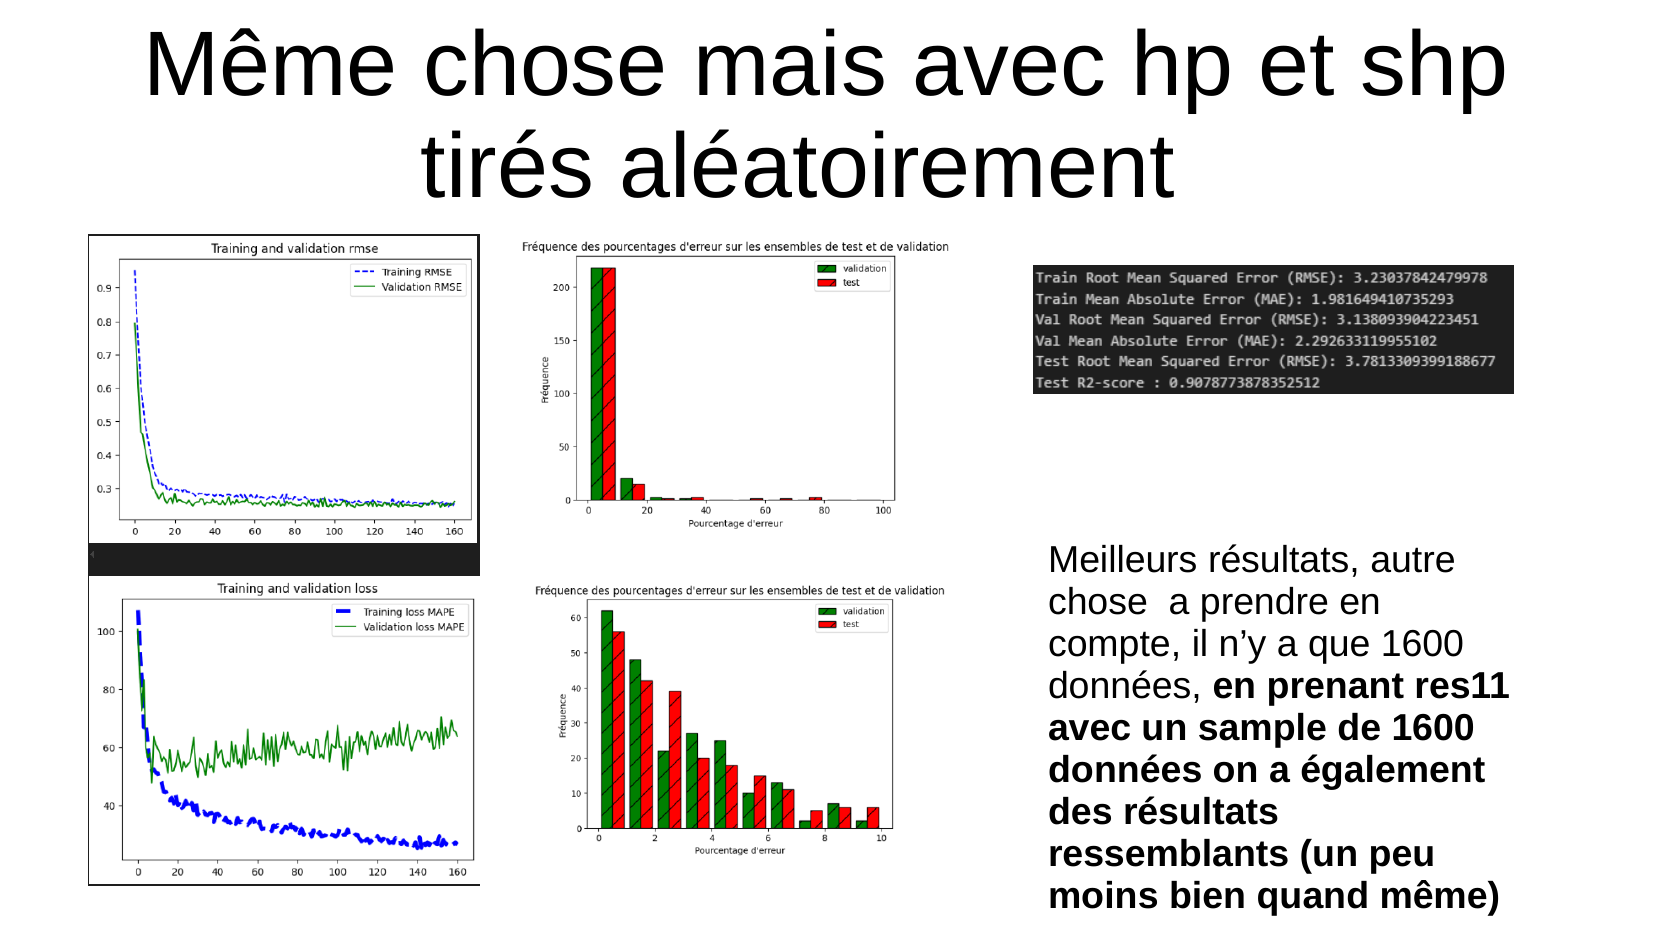

# Même chose mais avec hp et shp tirés aléatoirement
Meilleurs résultats, autre chose a prendre en compte, il n’y a que 1600 données, en prenant res11 avec un sample de 1600 données on a également des résultats ressemblants (un peu moins bien quand même)